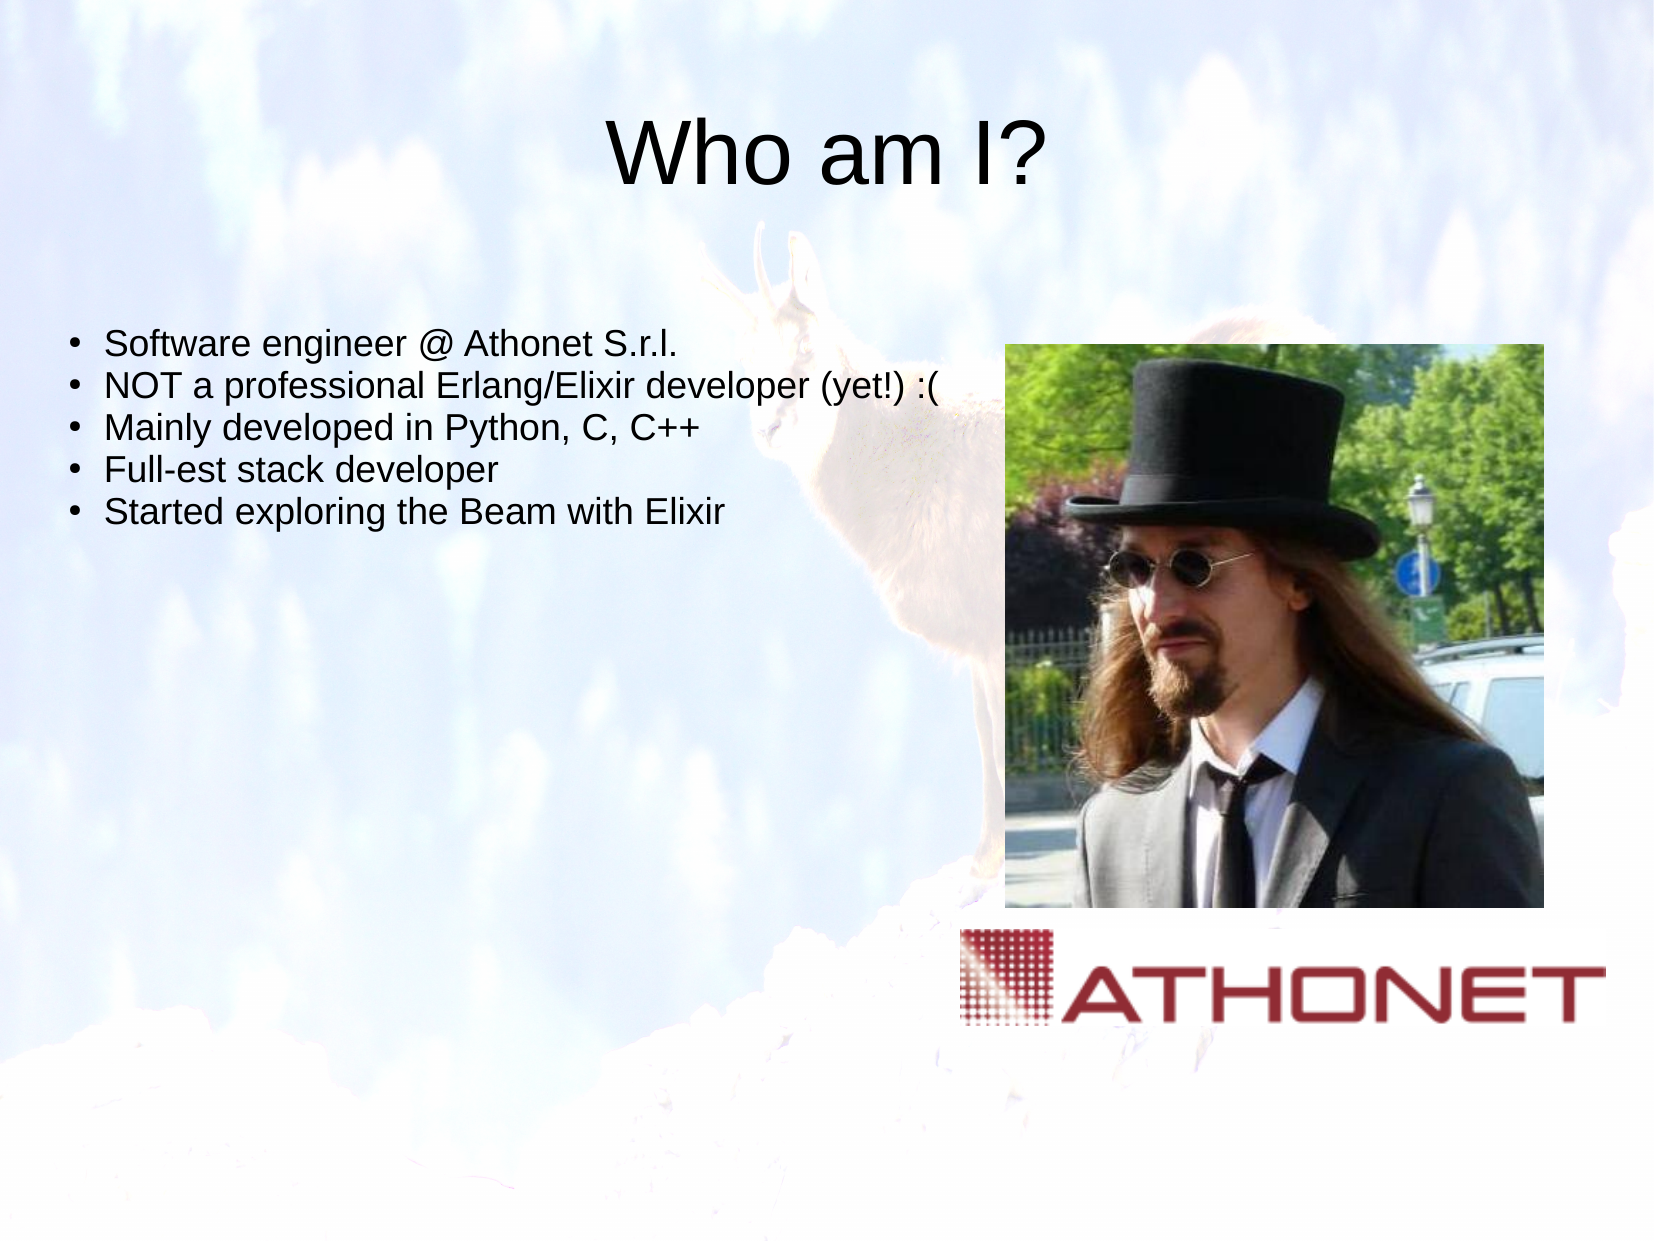

# Who am I?
Software engineer @ Athonet S.r.l.
NOT a professional Erlang/Elixir developer (yet!) :(
Mainly developed in Python, C, C++
Full-est stack developer
Started exploring the Beam with Elixir